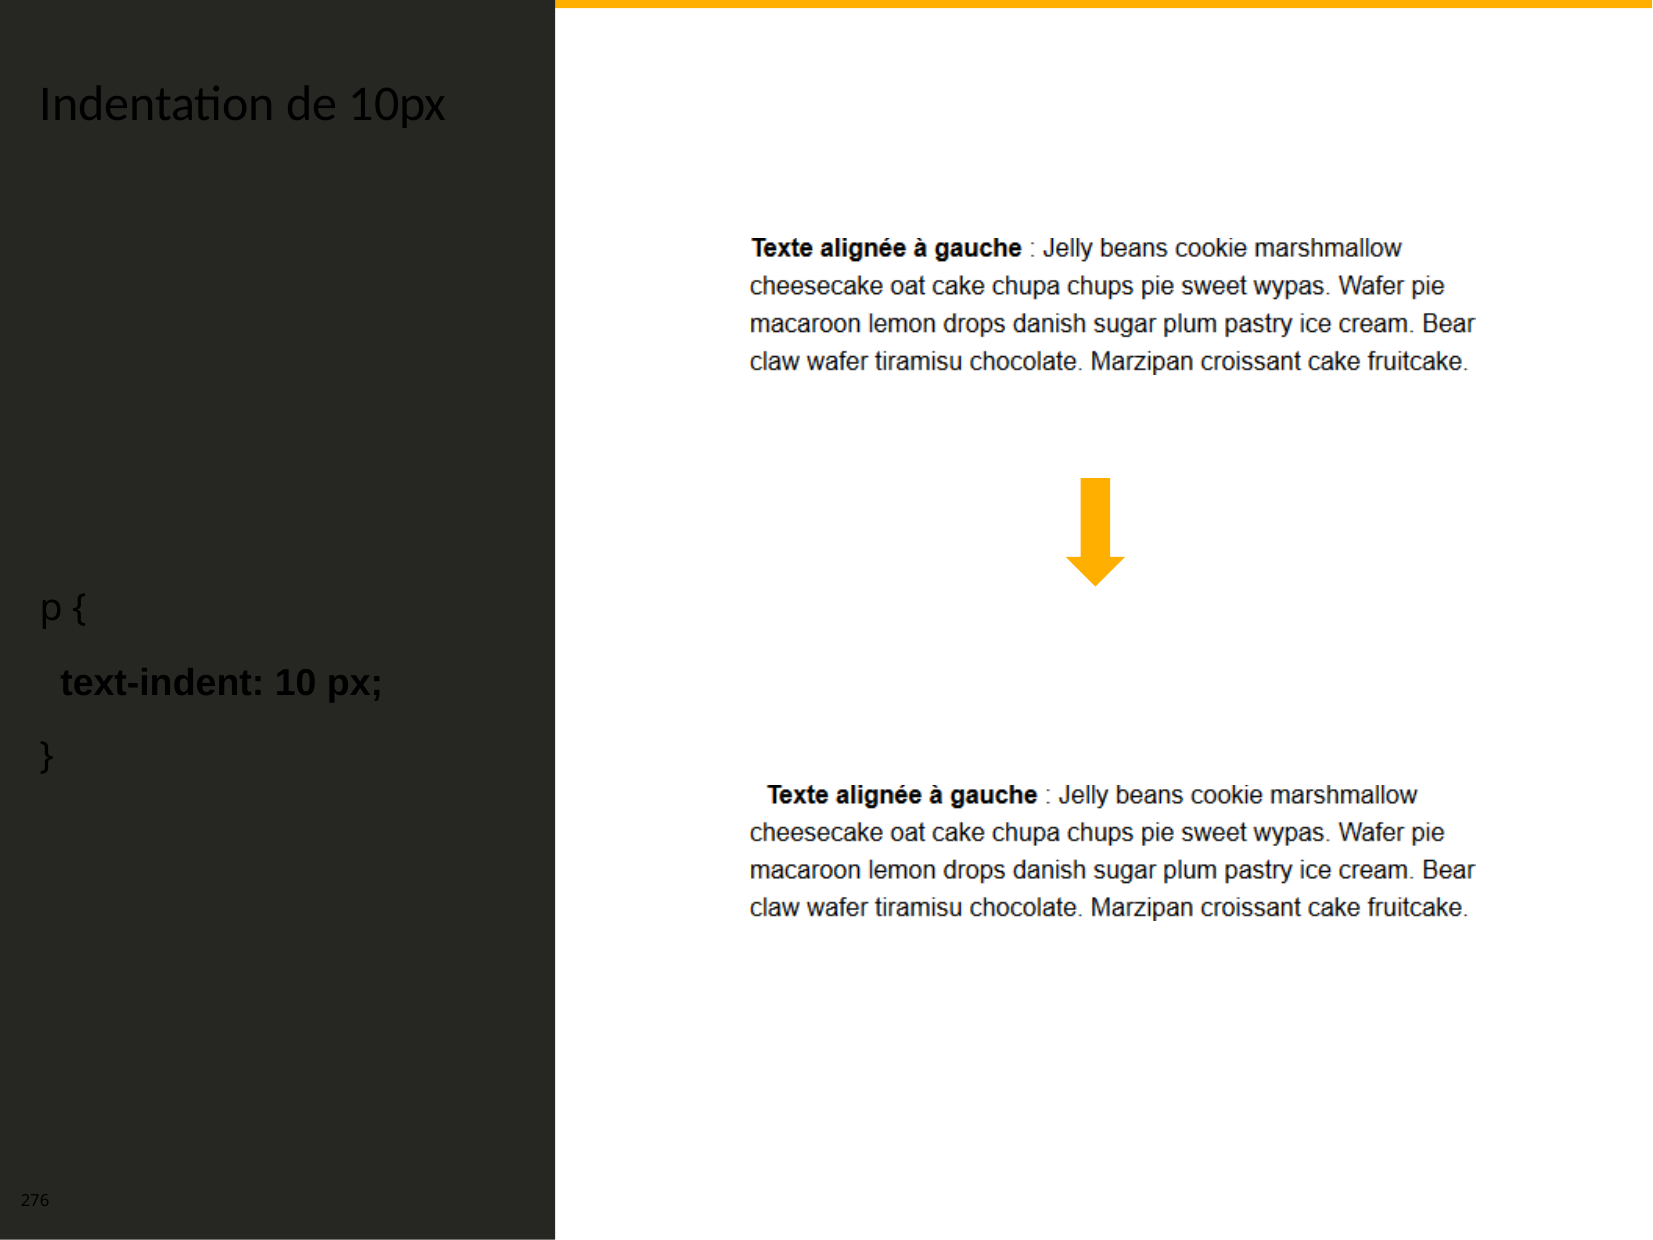

# Indentation de 10px
p {
text-indent: 10 px;
}
276